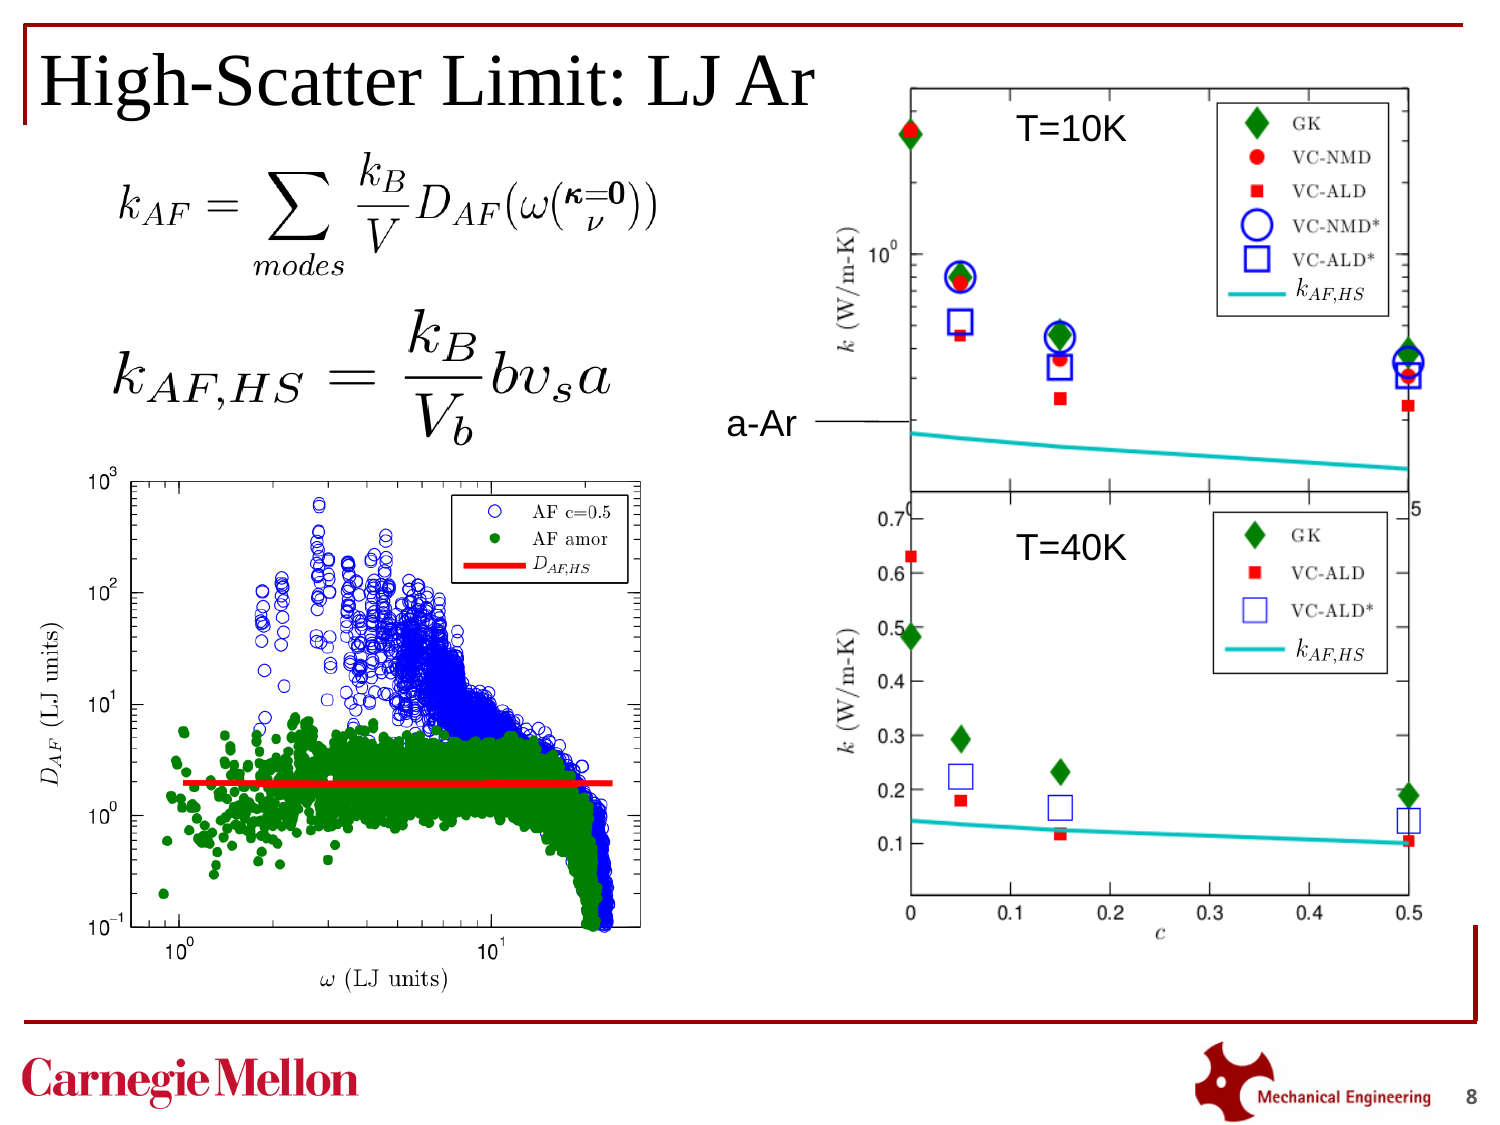

# High-Scatter Limit: LJ Ar
T=10K
a-Ar
T=40K